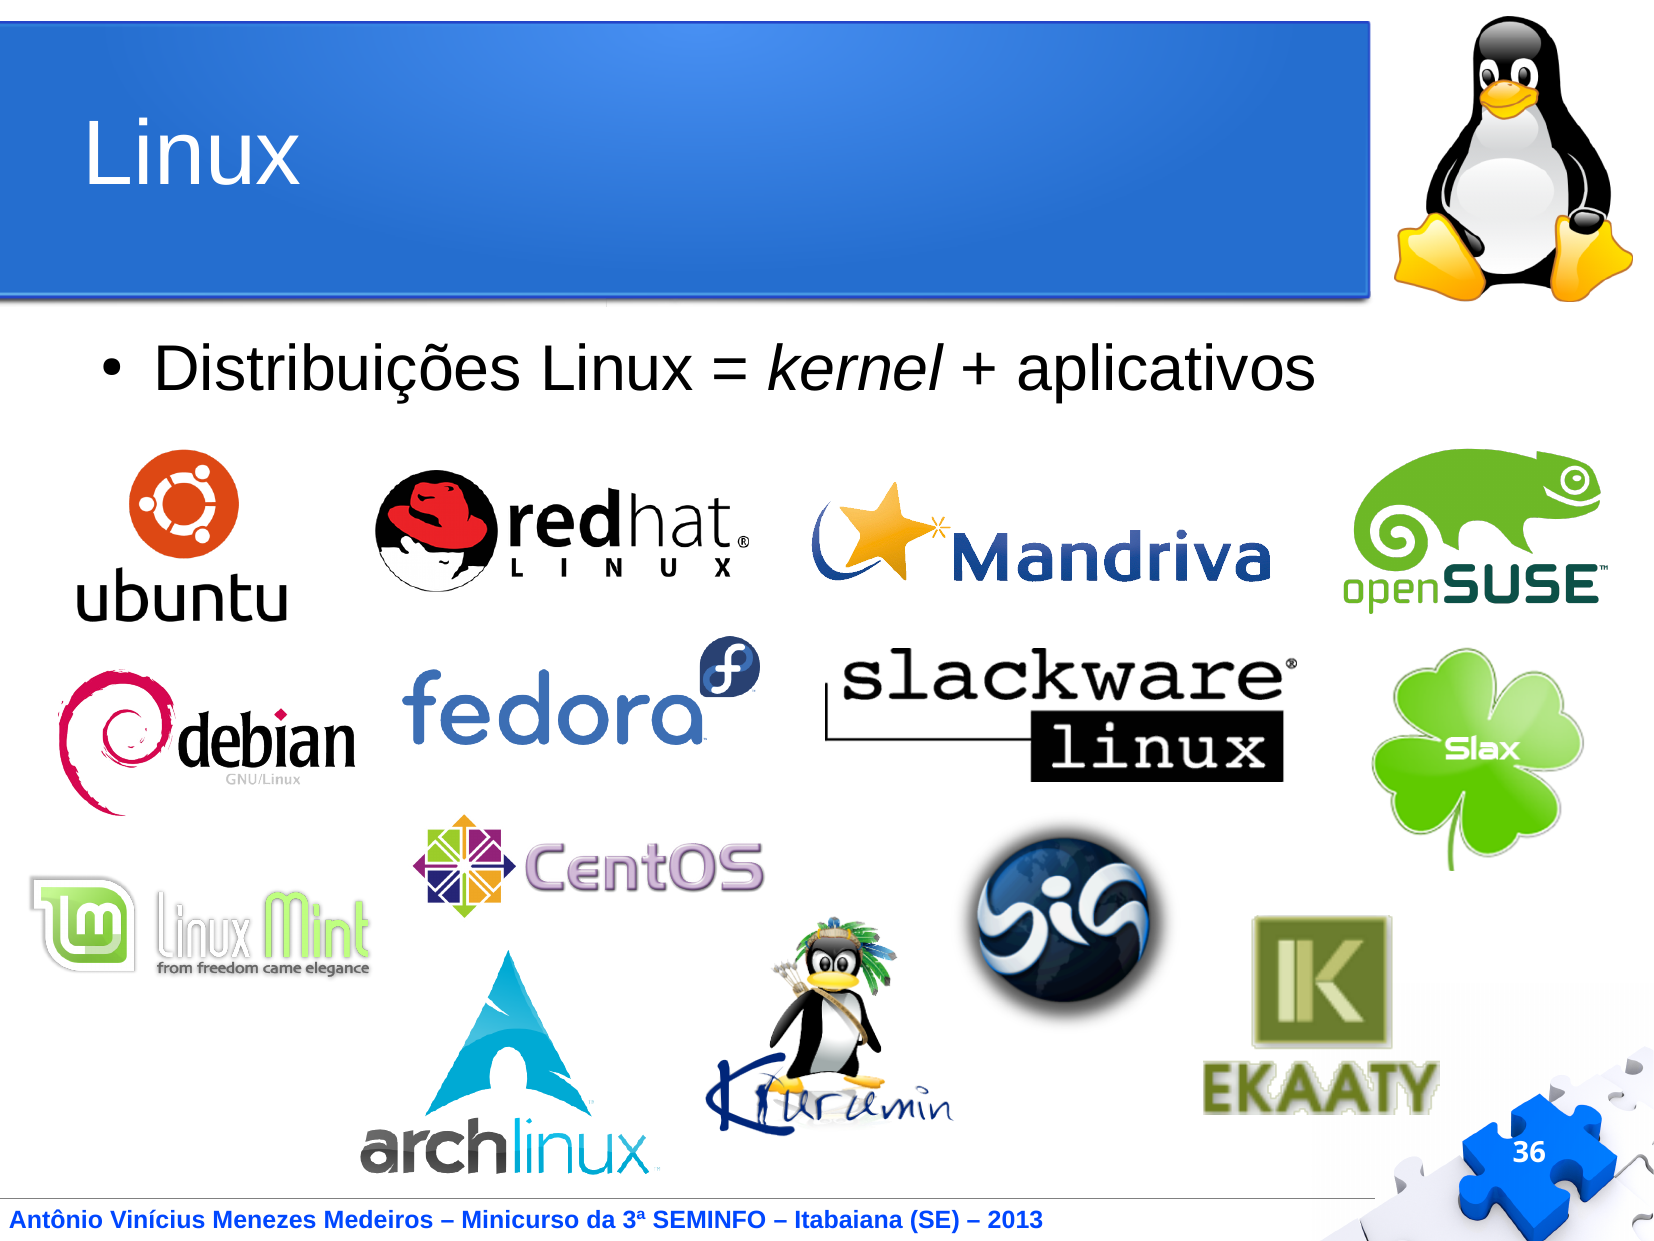

# Linux
Distribuições Linux = kernel + aplicativos
36